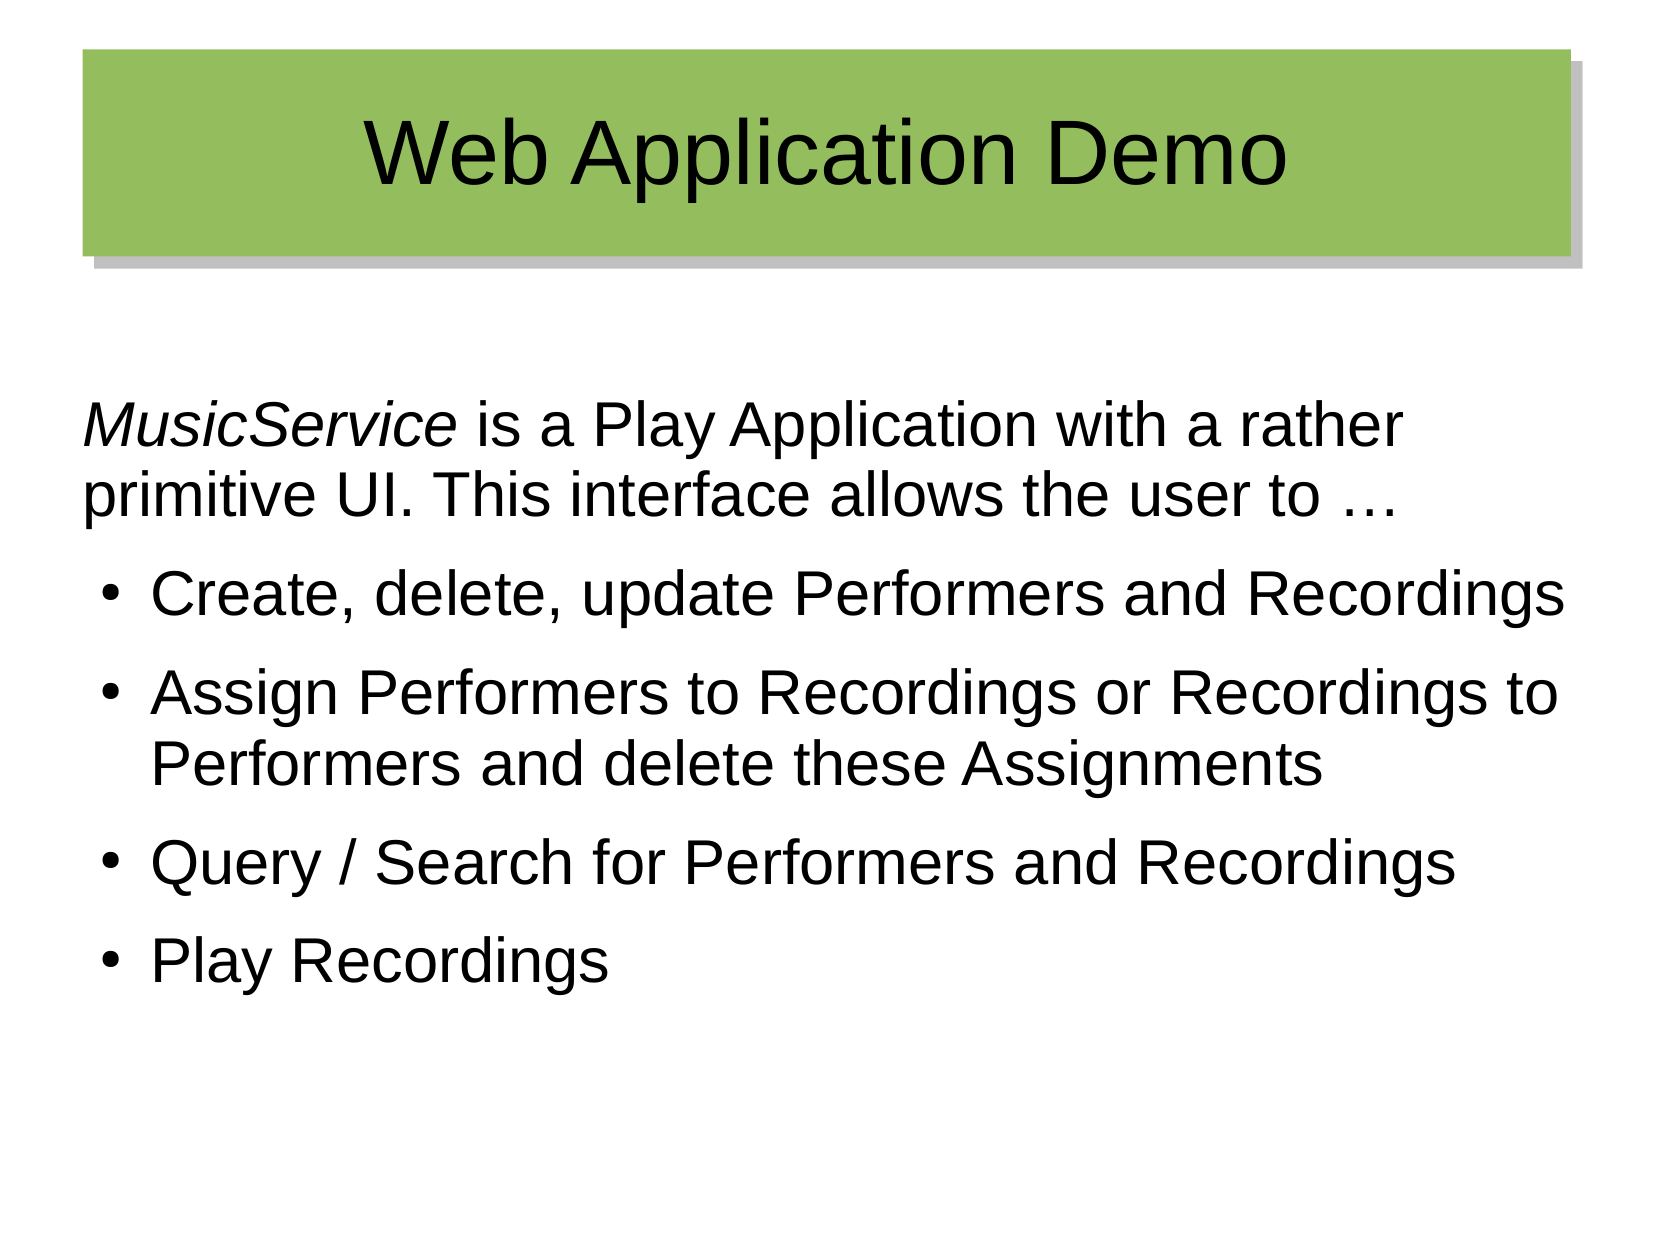

# Web Application Demo
MusicService is a Play Application with a rather primitive UI. This interface allows the user to …
Create, delete, update Performers and Recordings
Assign Performers to Recordings or Recordings to Performers and delete these Assignments
Query / Search for Performers and Recordings
Play Recordings